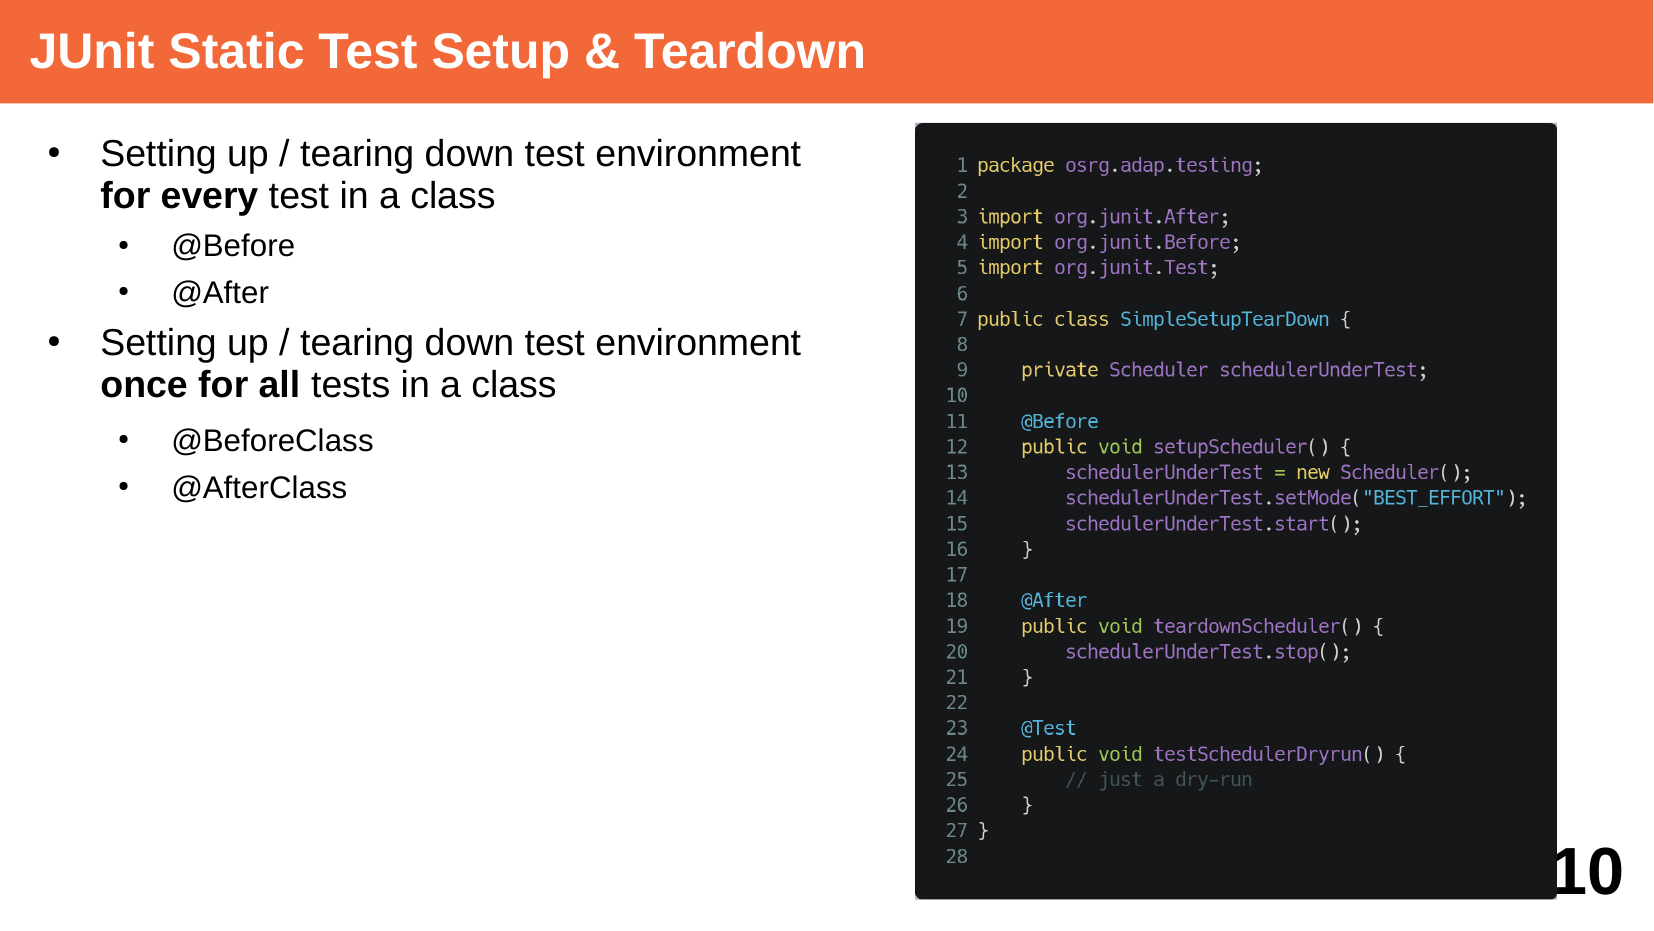

# JUnit Static Test Setup & Teardown
Setting up / tearing down test environment
for every test in a class
@Before
@After
Setting up / tearing down test environment
once for all tests in a class
@BeforeClass
@AfterClass
Advanced Design and Programming
10
© 2019 FAU - All Rights Reserved